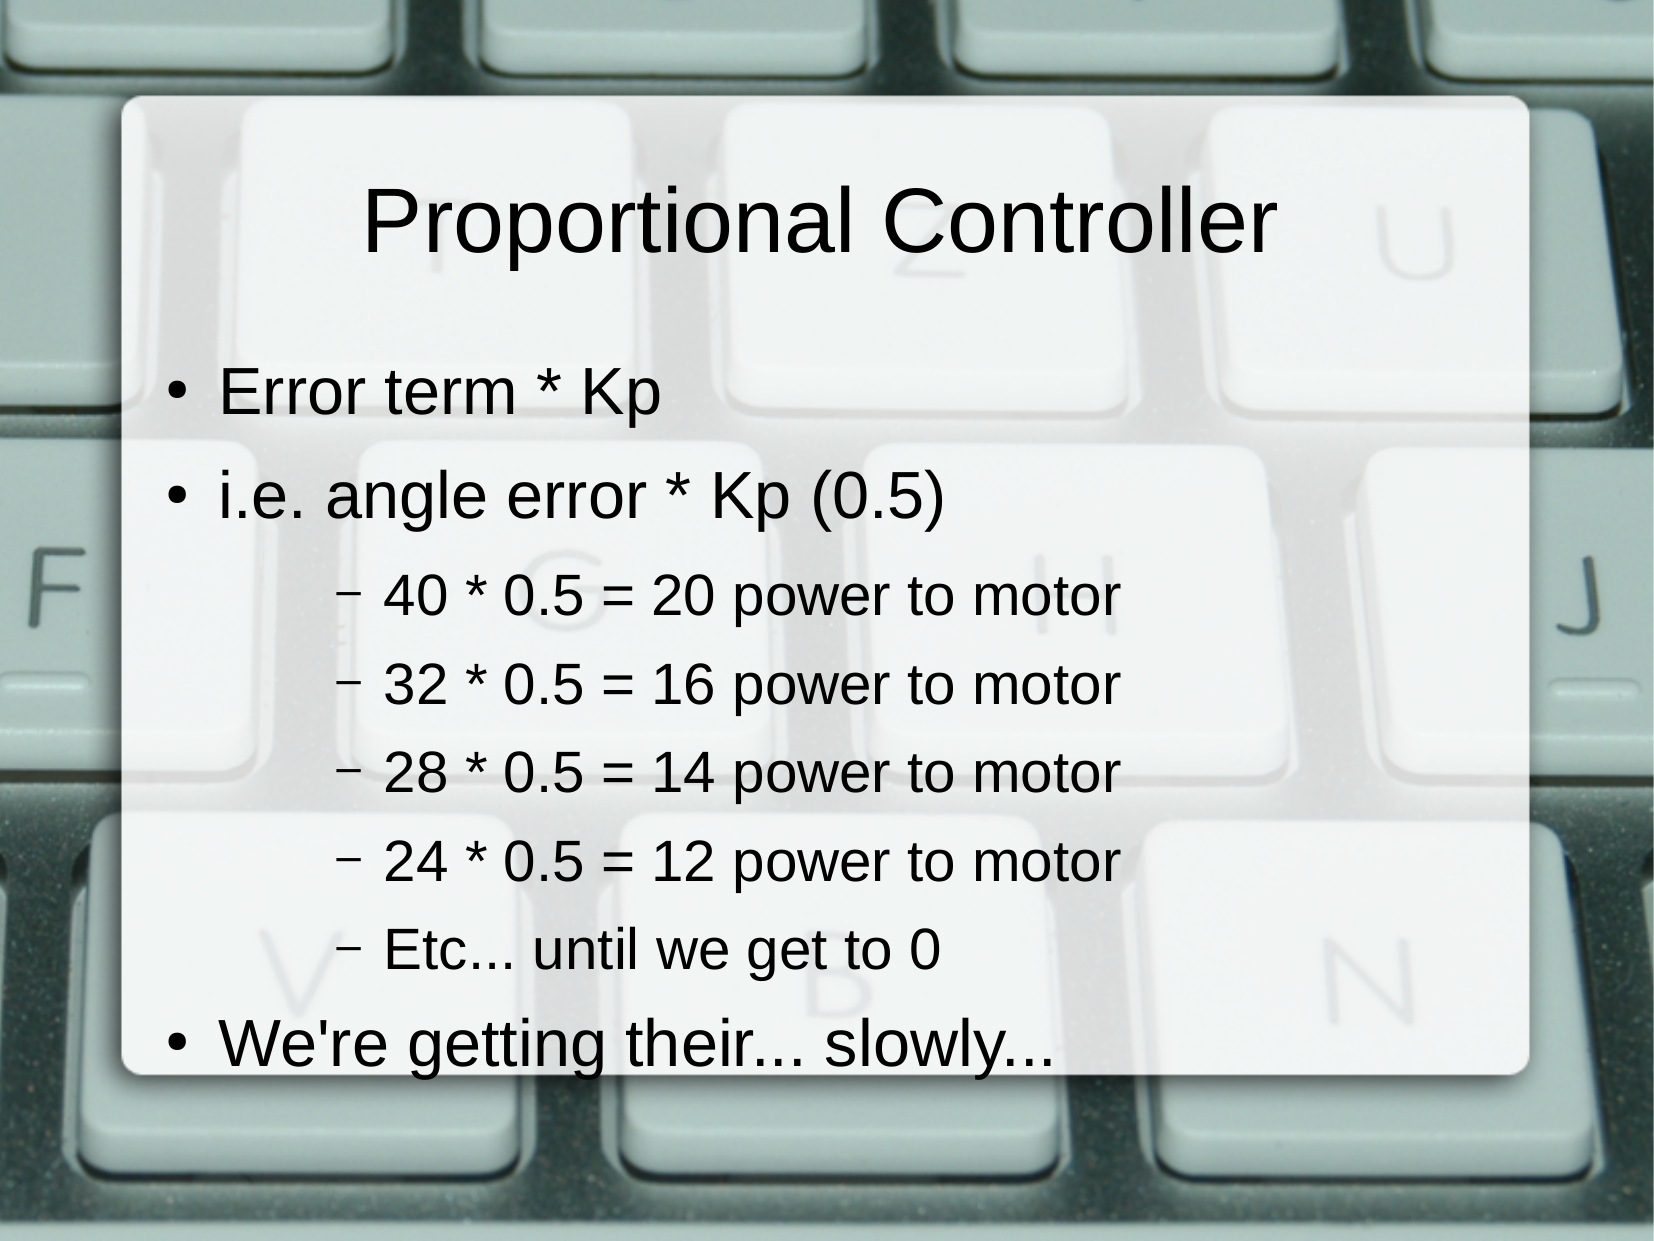

# Proportional Controller
Error term * Kp
i.e. angle error * Kp (0.5)
40 * 0.5 = 20 power to motor
32 * 0.5 = 16 power to motor
28 * 0.5 = 14 power to motor
24 * 0.5 = 12 power to motor
Etc... until we get to 0
We're getting their... slowly...